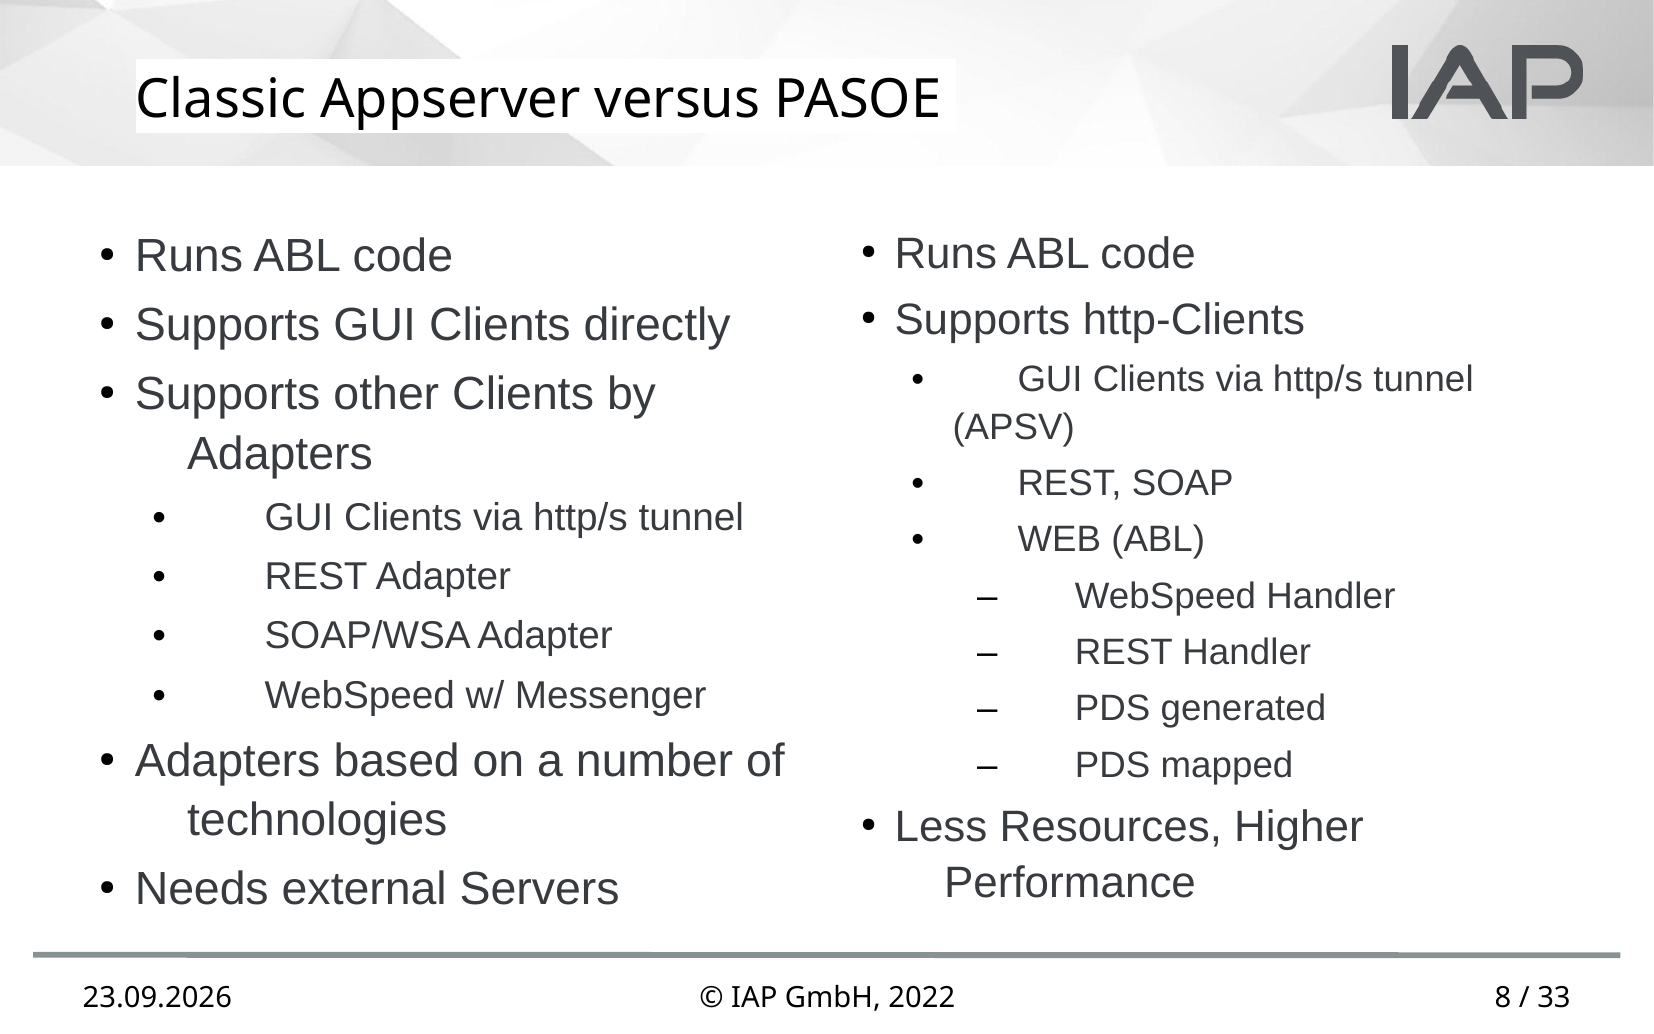

# Classic Appserver versus PASOE
Runs ABL code
Supports GUI Clients directly
Supports other Clients by Adapters
•	GUI Clients via http/s tunnel
•	REST Adapter
•	SOAP/WSA Adapter
•	WebSpeed w/ Messenger
Adapters based on a number of technologies
Needs external Servers
Runs ABL code
Supports http-Clients
•	GUI Clients via http/s tunnel (APSV)
•	REST, SOAP
•	WEB (ABL)
–	WebSpeed Handler
–	REST Handler
–	PDS generated
–	PDS mapped
Less Resources, Higher Performance
© IAP GmbH, 2022
8